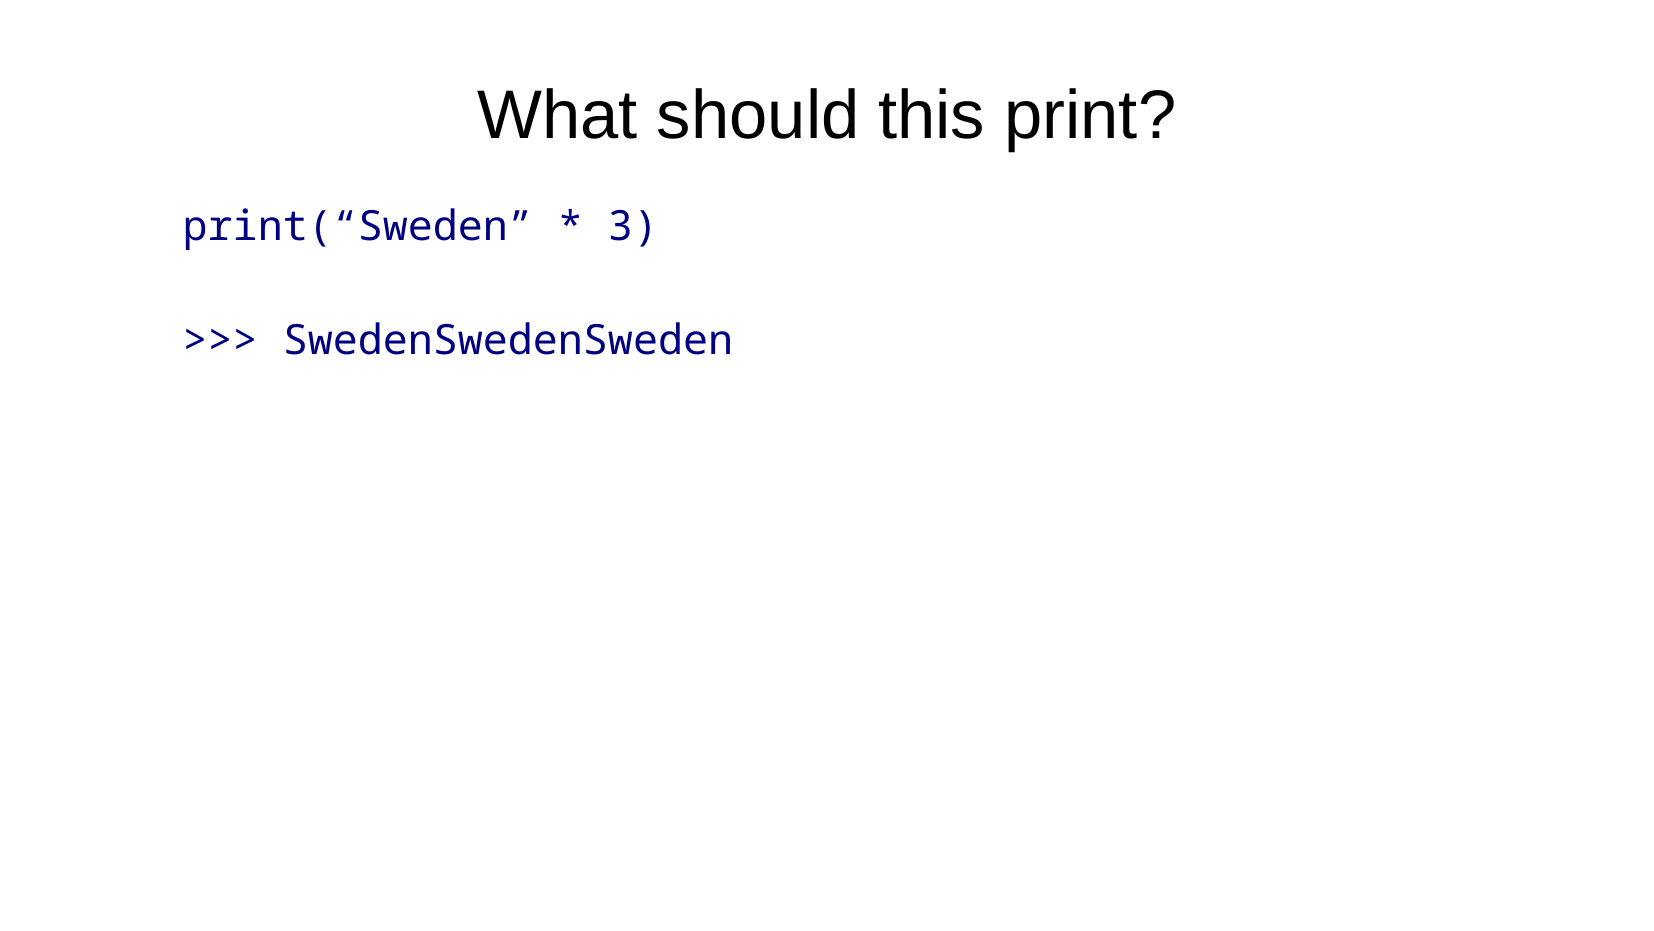

What should this print?
# print(“Sweden” * 3)
 >>> SwedenSwedenSweden